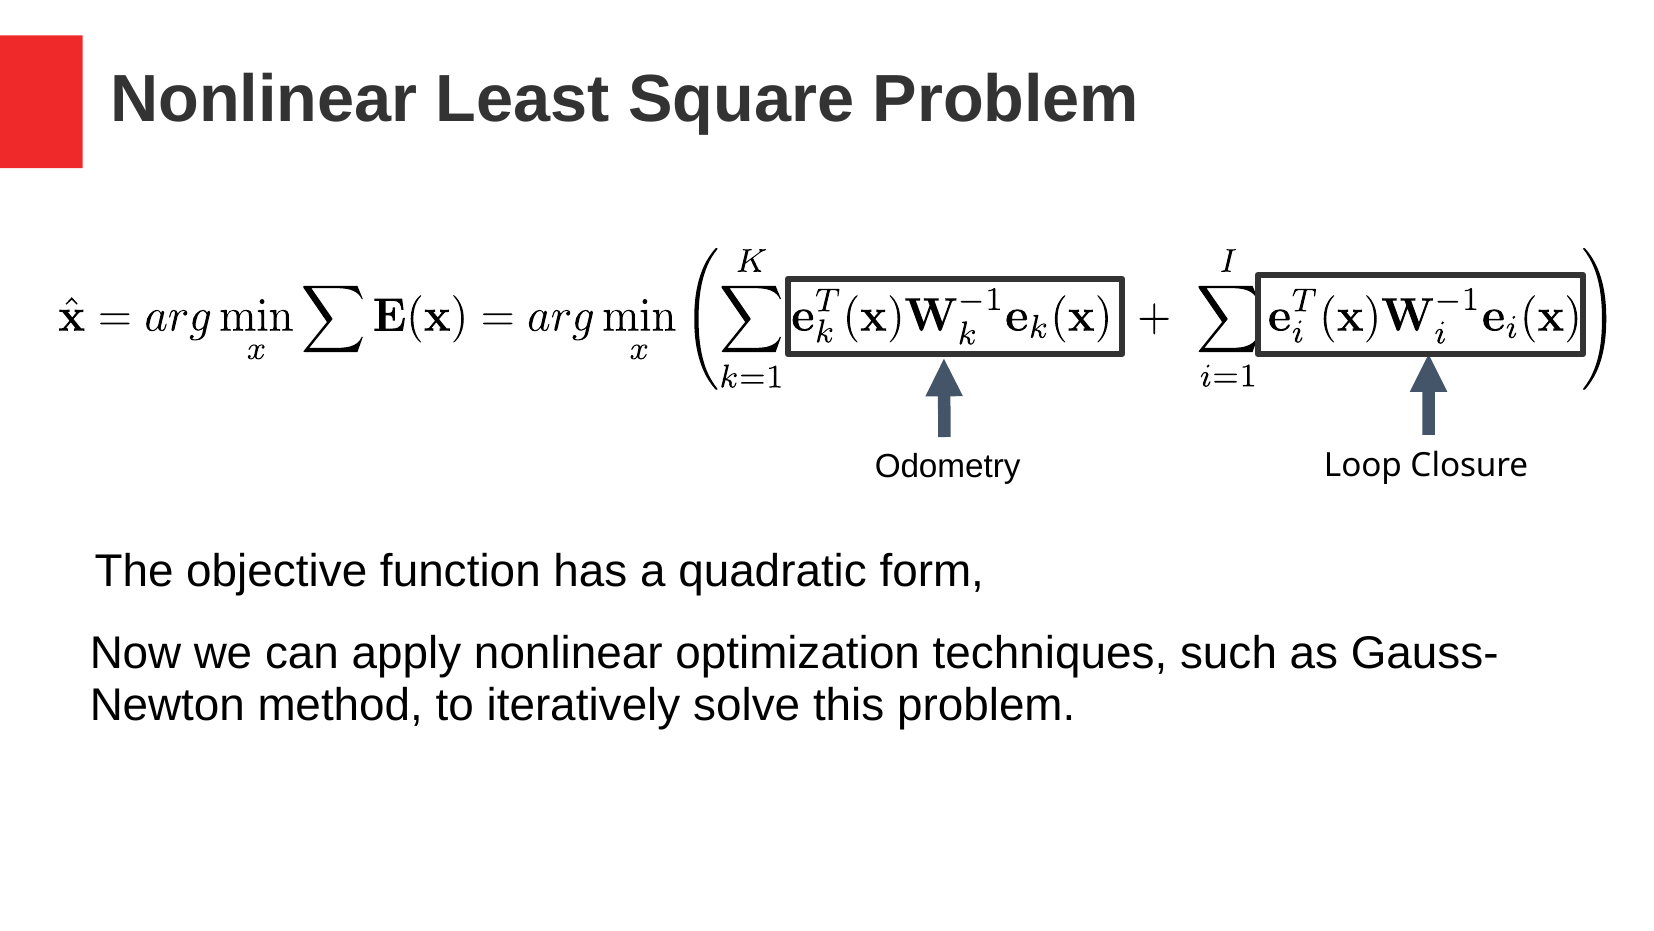

Nonlinear Least Square Problem
Loop Closure
Odometry
The objective function has a quadratic form,
Now we can apply nonlinear optimization techniques, such as Gauss-Newton method, to iteratively solve this problem.